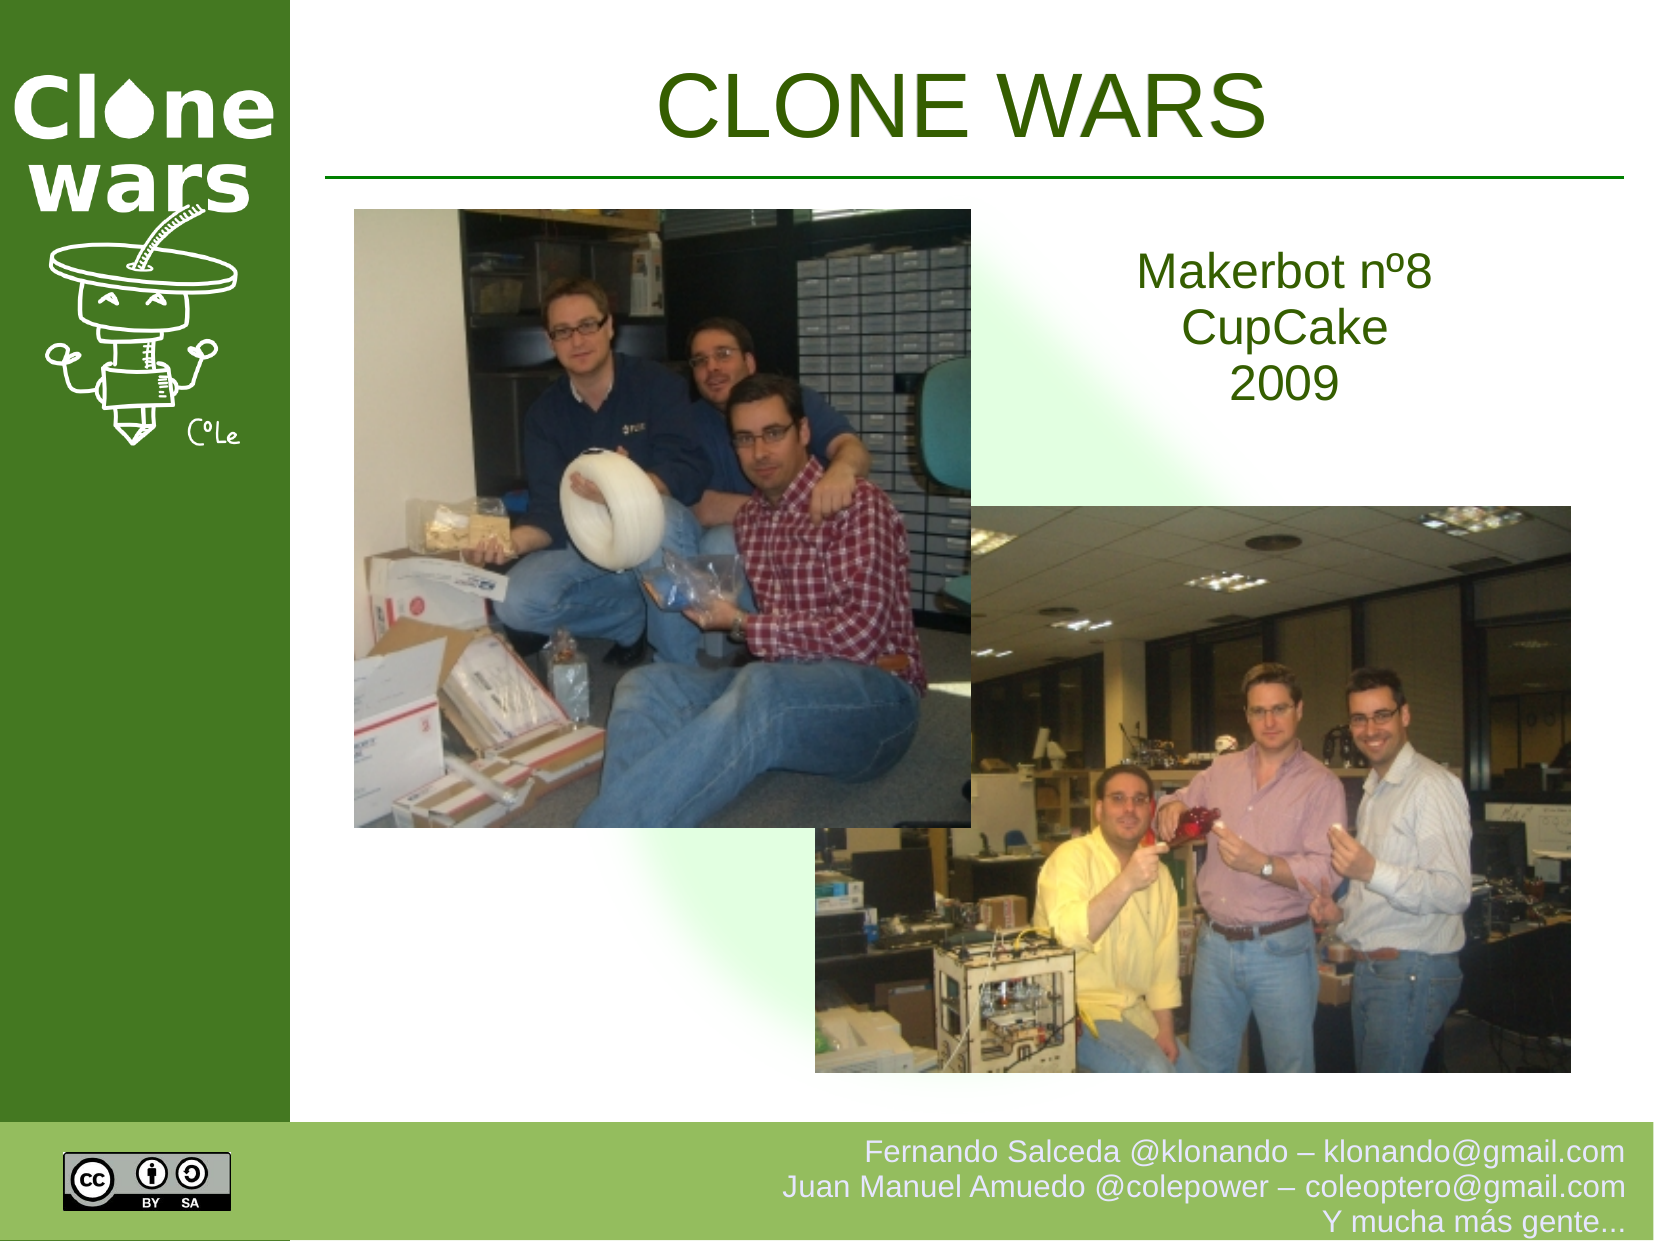

# CLONE WARS
Makerbot nº8
CupCake
2009
Fernando Salceda @klonando – klonando@gmail.com
Juan Manuel Amuedo @colepower – coleoptero@gmail.com
Y mucha más gente...